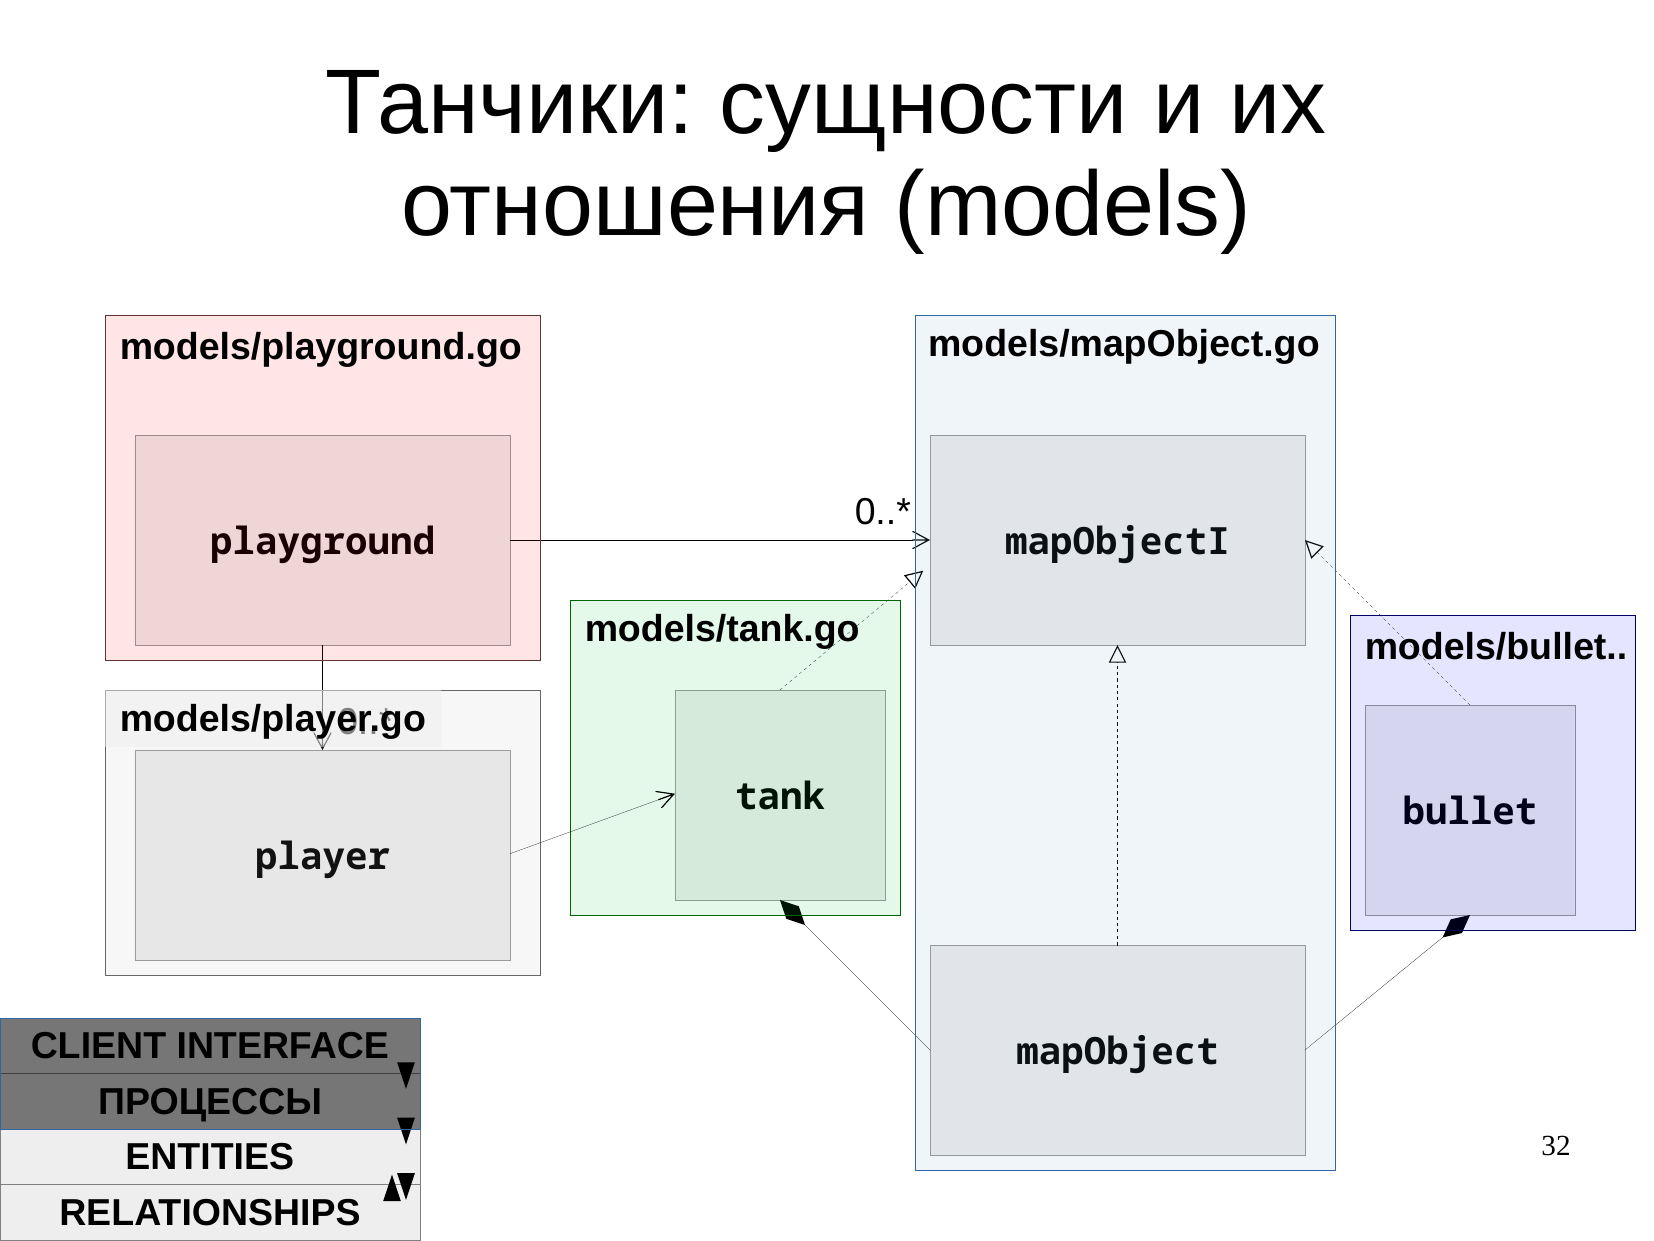

# Танчики: сущности и их отношения (models)
models/mapObject.go
models/playground.go
playground
mapObjectI
0..*
models/tank.go
models/bullet..
models/player.go
tank
0..*
bullet
player
mapObject
CLIENT INTERFACE
ПРОЦЕССЫ
ENTITIES
RELATIONSHIPS
32